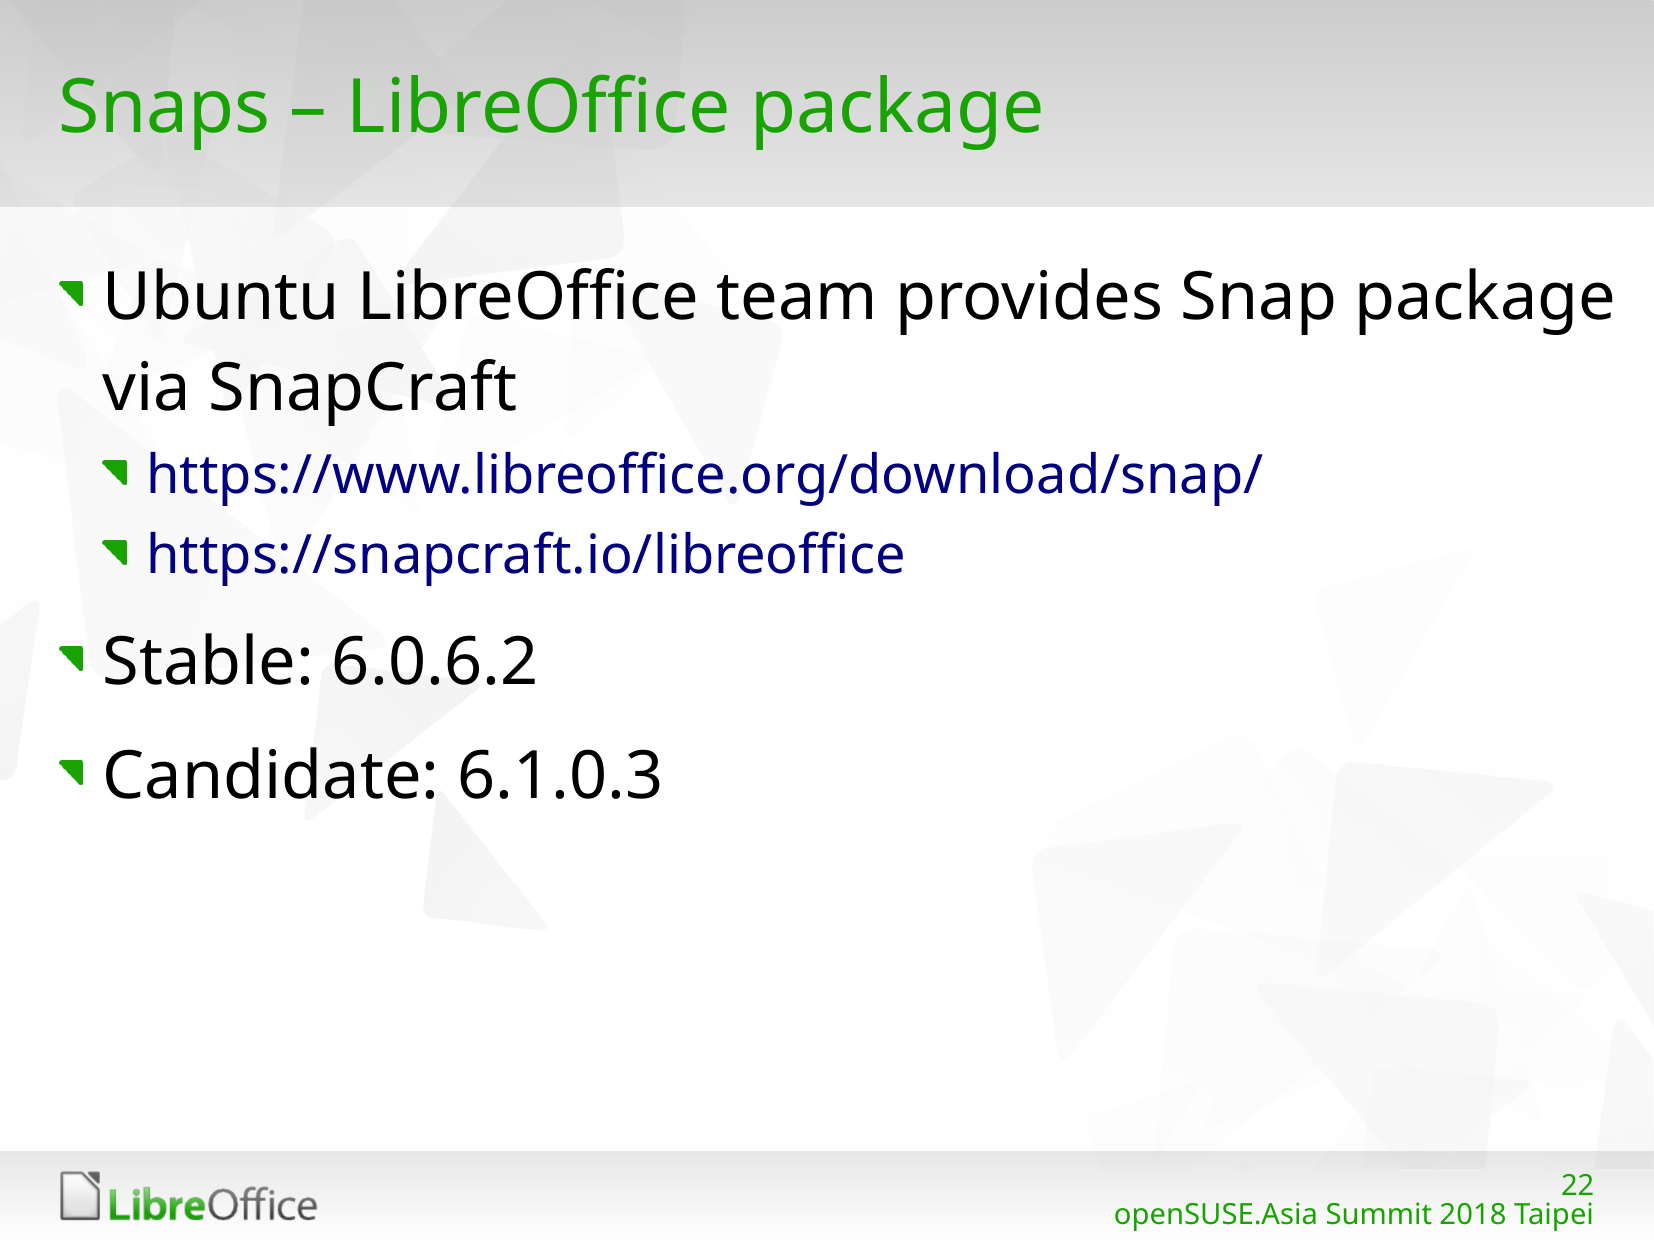

# Snaps – LibreOffice package
Ubuntu LibreOffice team provides Snap package via SnapCraft
https://www.libreoffice.org/download/snap/
https://snapcraft.io/libreoffice
Stable: 6.0.6.2
Candidate: 6.1.0.3
22
openSUSE.Asia Summit 2018 Taipei